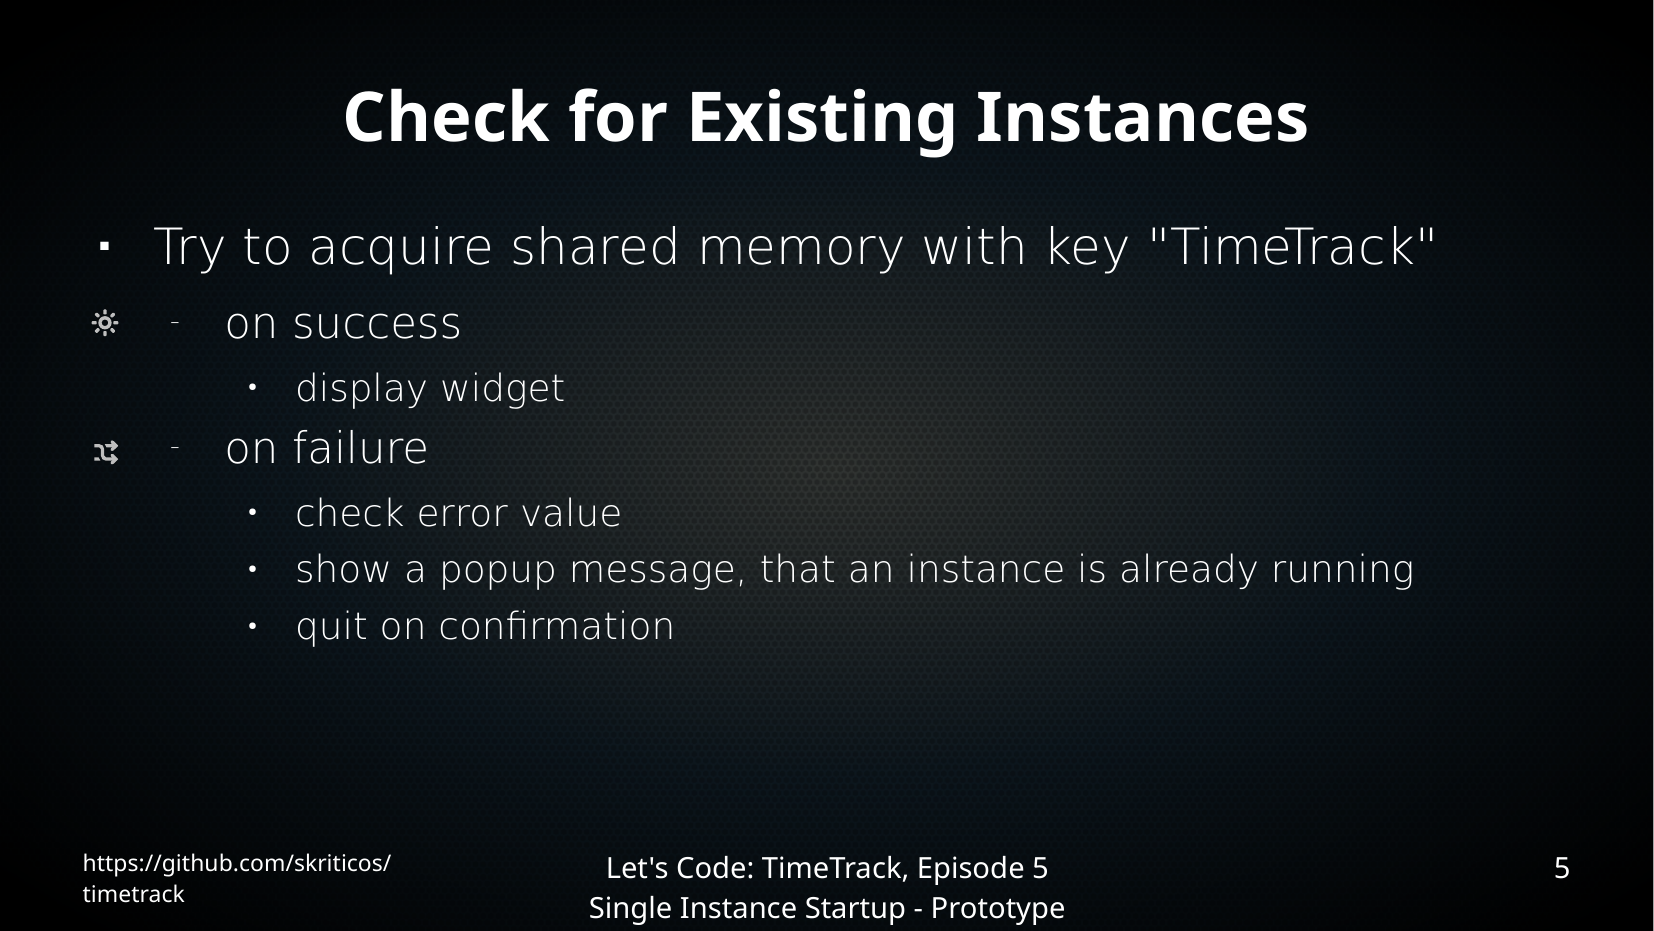

# Check for Existing Instances
Try to acquire shared memory with key "TimeTrack"
on success
display widget
on failure
check error value
show a popup message, that an instance is already running
quit on confirmation
5